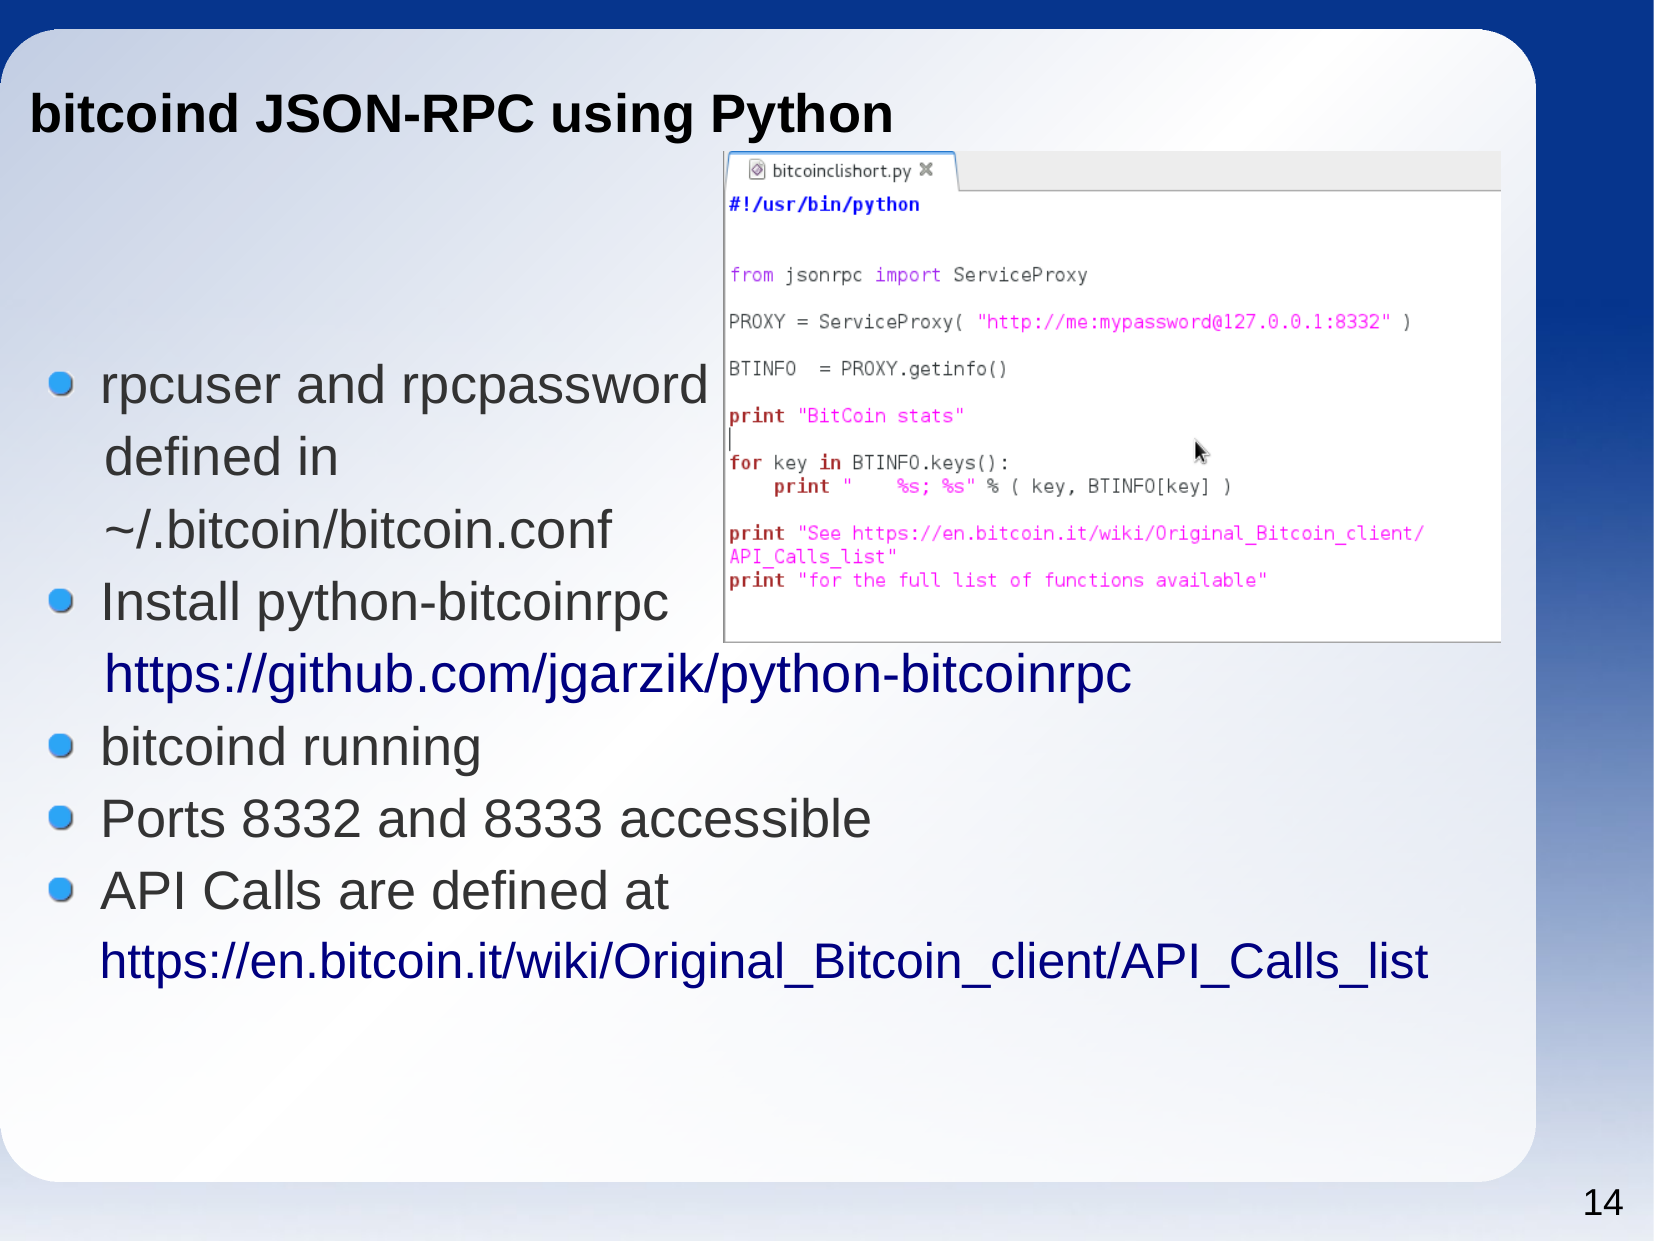

# bitcoind JSON-RPC using Python
rpcuser and rpcpassword
 defined in
 ~/.bitcoin/bitcoin.conf
Install python-bitcoinrpc
 https://github.com/jgarzik/python-bitcoinrpc
bitcoind running
Ports 8332 and 8333 accessible
API Calls are defined at
 https://en.bitcoin.it/wiki/Original_Bitcoin_client/API_Calls_list
14